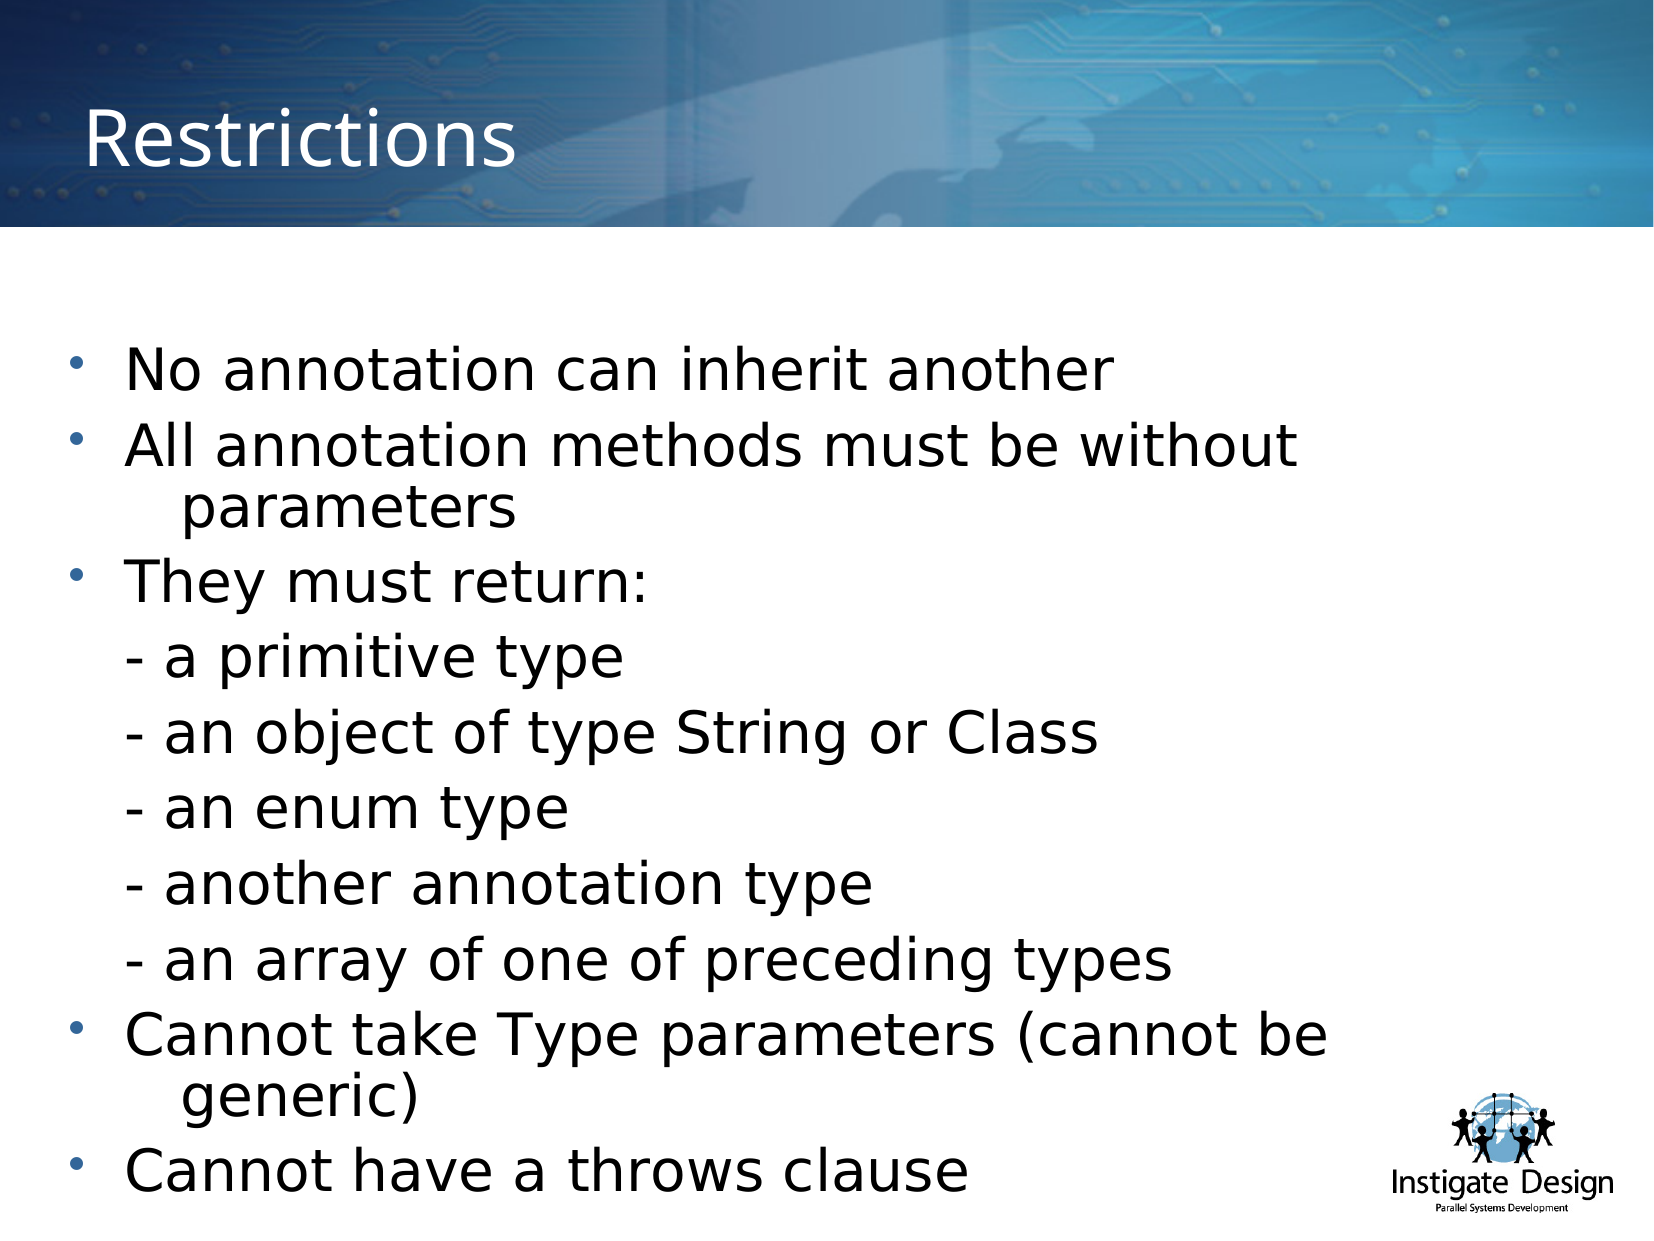

# Restrictions
No annotation can inherit another
All annotation methods must be without parameters
They must return:
- a primitive type
- an object of type String or Class
- an enum type
- another annotation type
- an array of one of preceding types
Cannot take Type parameters (cannot be generic)
Cannot have a throws clause